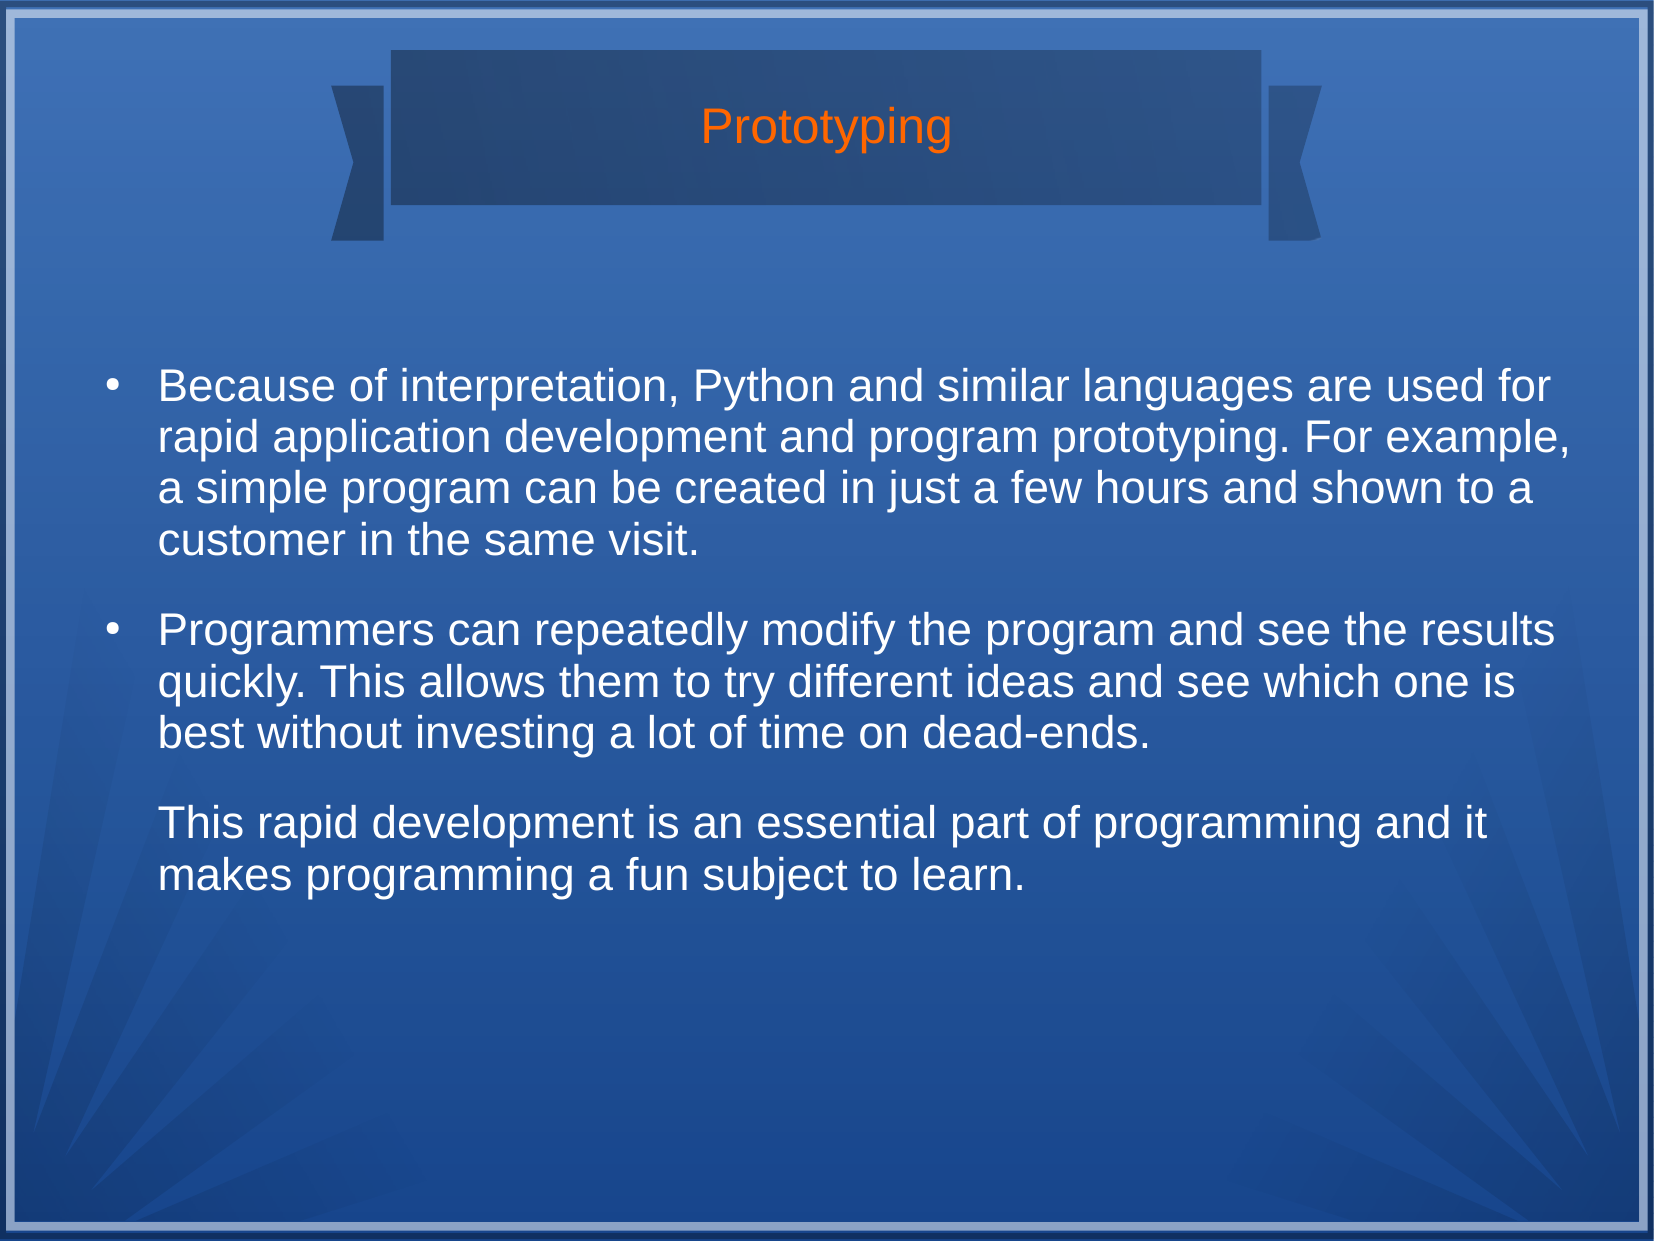

# Prototyping
Because of interpretation, Python and similar languages are used for rapid application development and program prototyping. For example, a simple program can be created in just a few hours and shown to a customer in the same visit.
Programmers can repeatedly modify the program and see the results quickly. This allows them to try different ideas and see which one is best without investing a lot of time on dead-ends.
This rapid development is an essential part of programming and it makes programming a fun subject to learn.